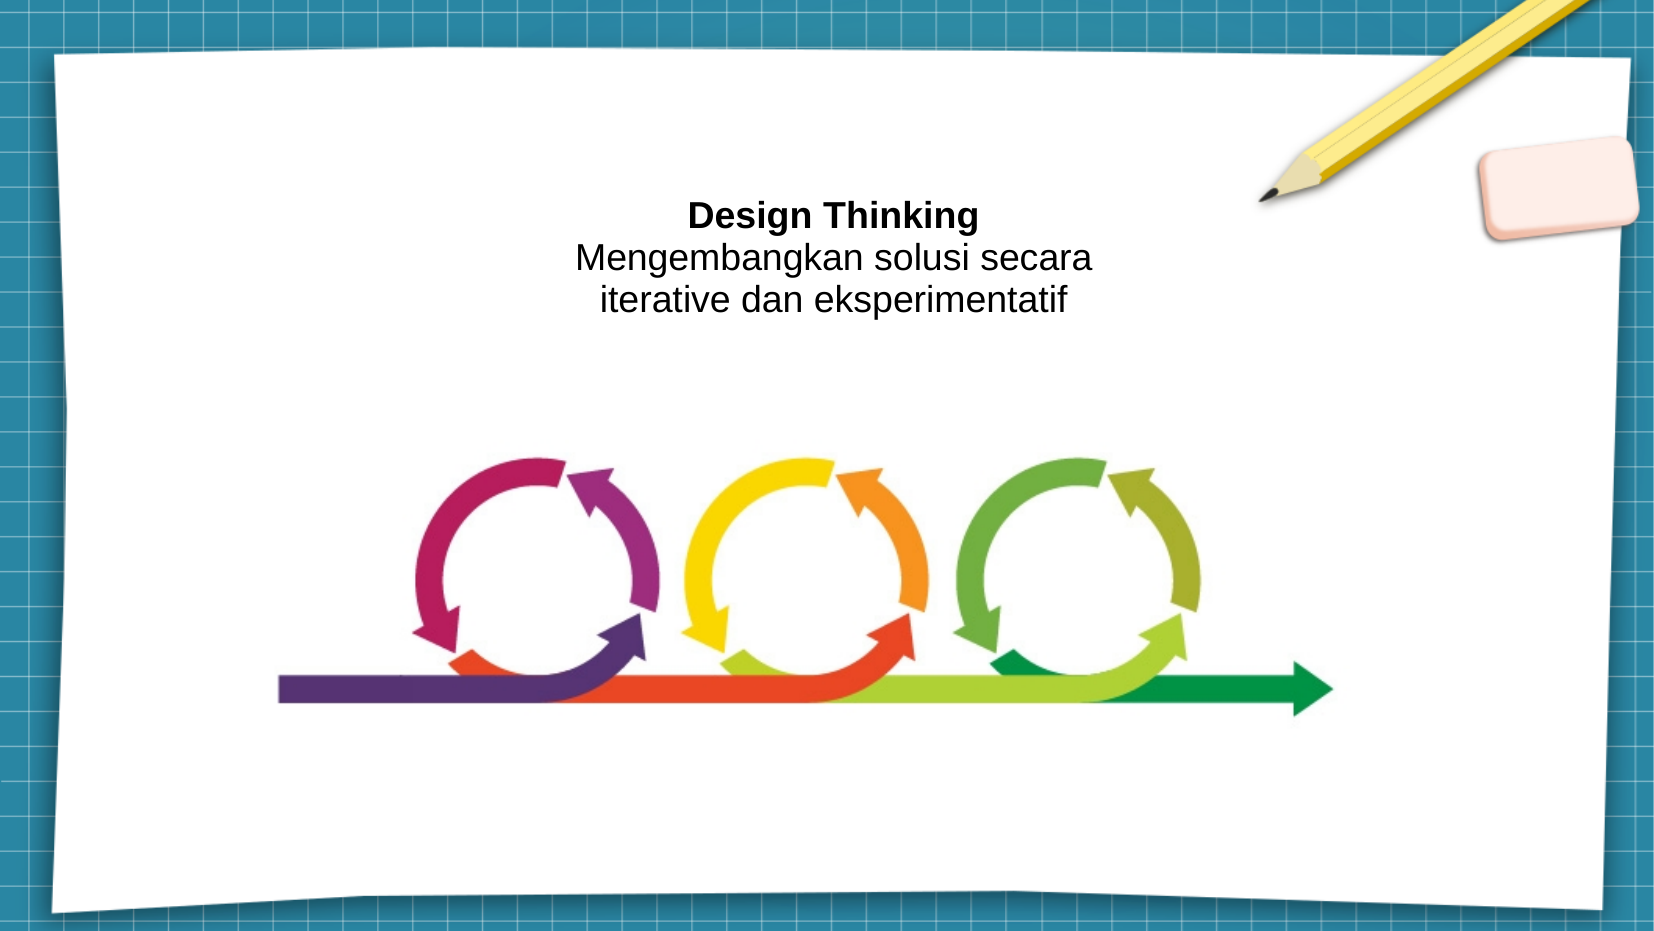

Design Thinking
Mengembangkan solusi secara iterative dan eksperimentatif